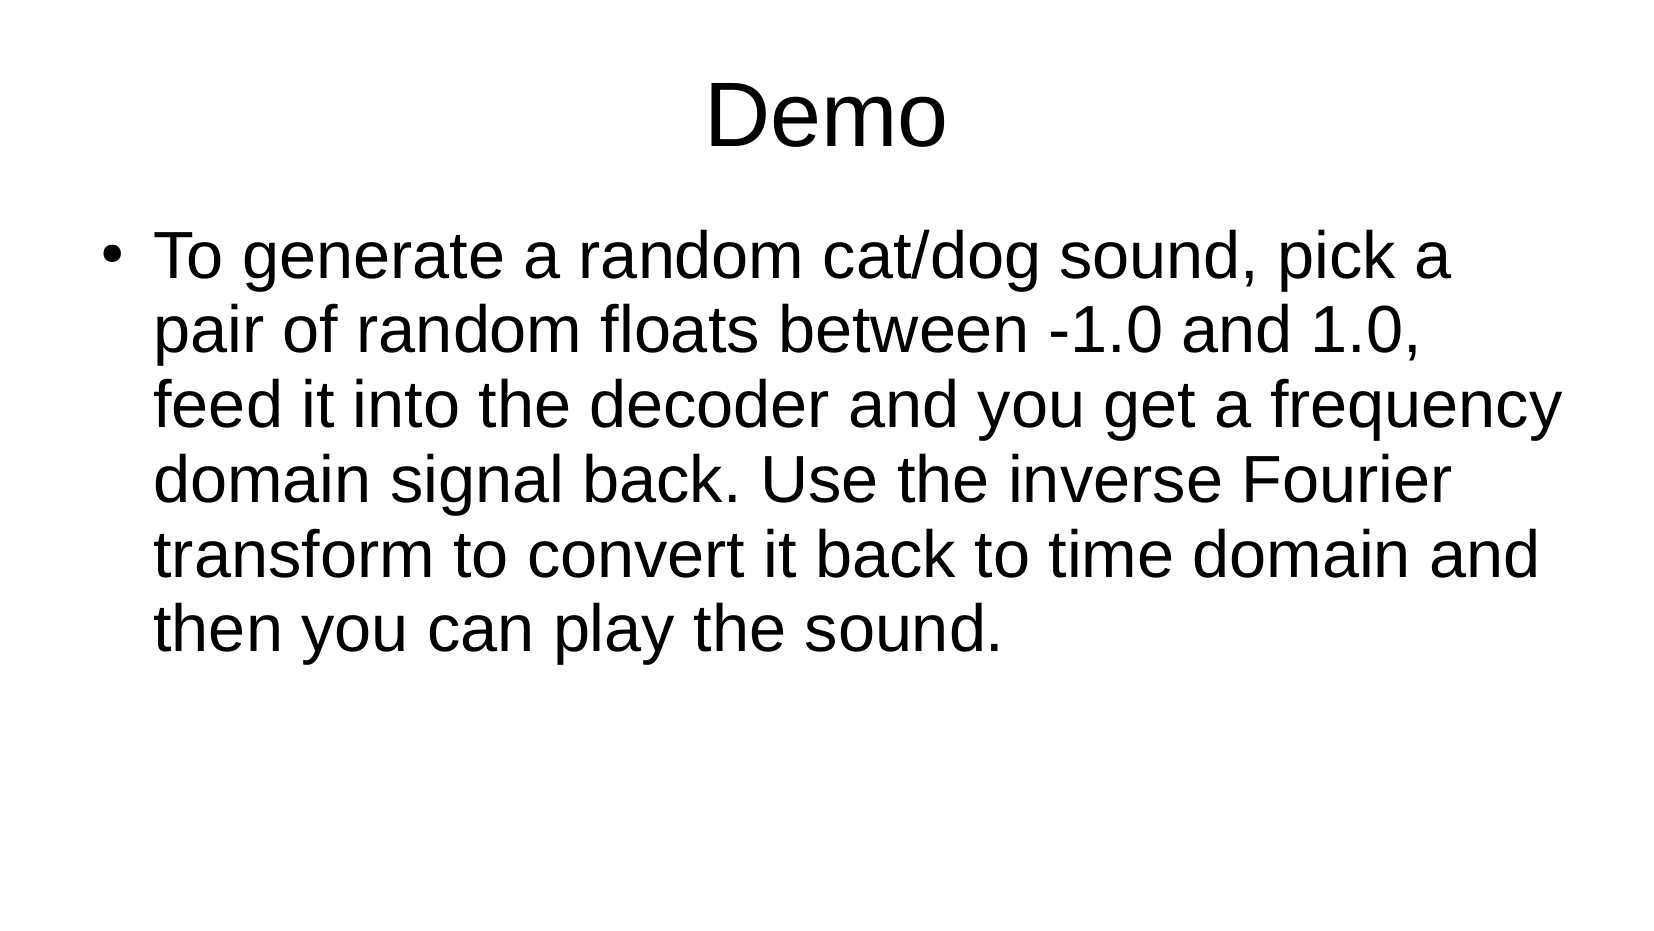

# Demo
To generate a random cat/dog sound, pick a pair of random floats between -1.0 and 1.0, feed it into the decoder and you get a frequency domain signal back. Use the inverse Fourier transform to convert it back to time domain and then you can play the sound.